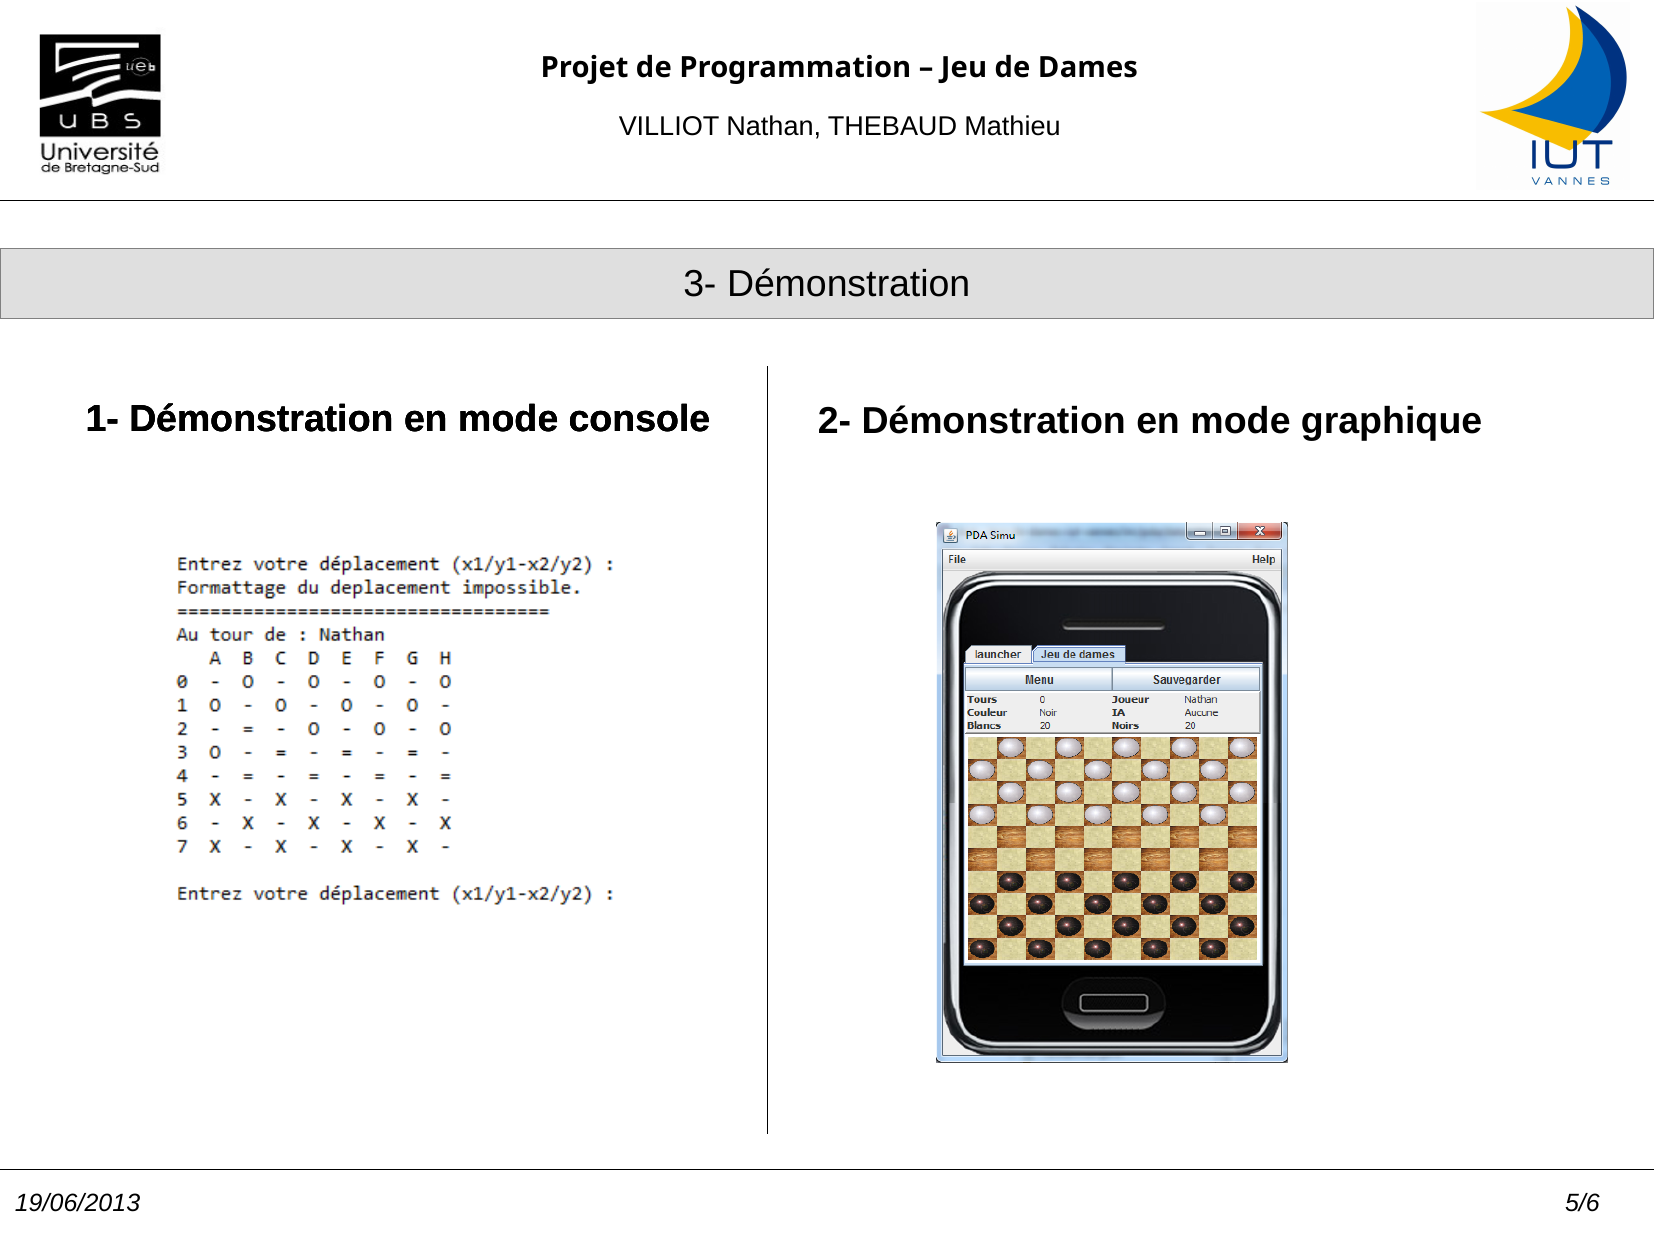

Projet de Programmation – Jeu de Dames
VILLIOT Nathan, THEBAUD Mathieu
3- Démonstration
1- Démonstration en mode console
1- Démonstration en mode console
1- Démonstration en mode console
2- Démonstration en mode graphique